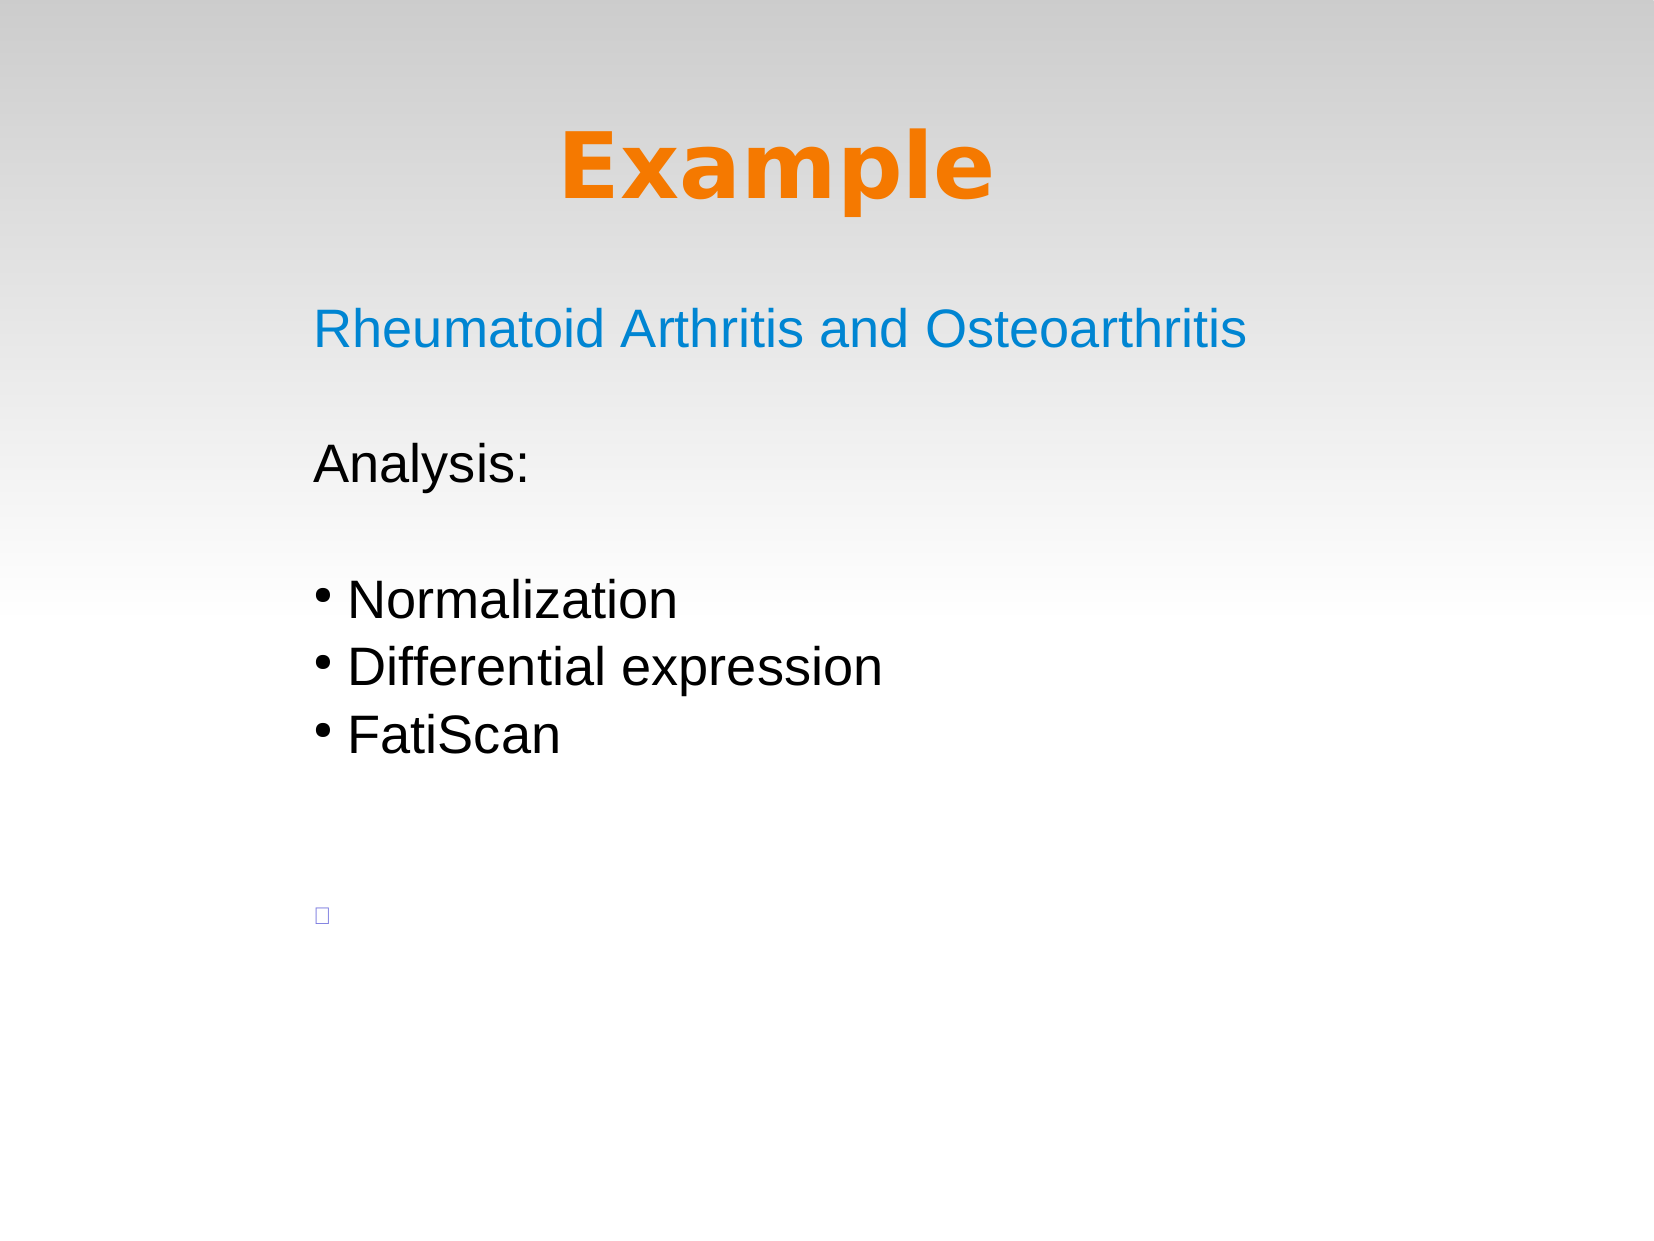

# Example
Rheumatoid Arthritis and Osteoarthritis
Analysis:
 Normalization
 Differential expression
 FatiScan
